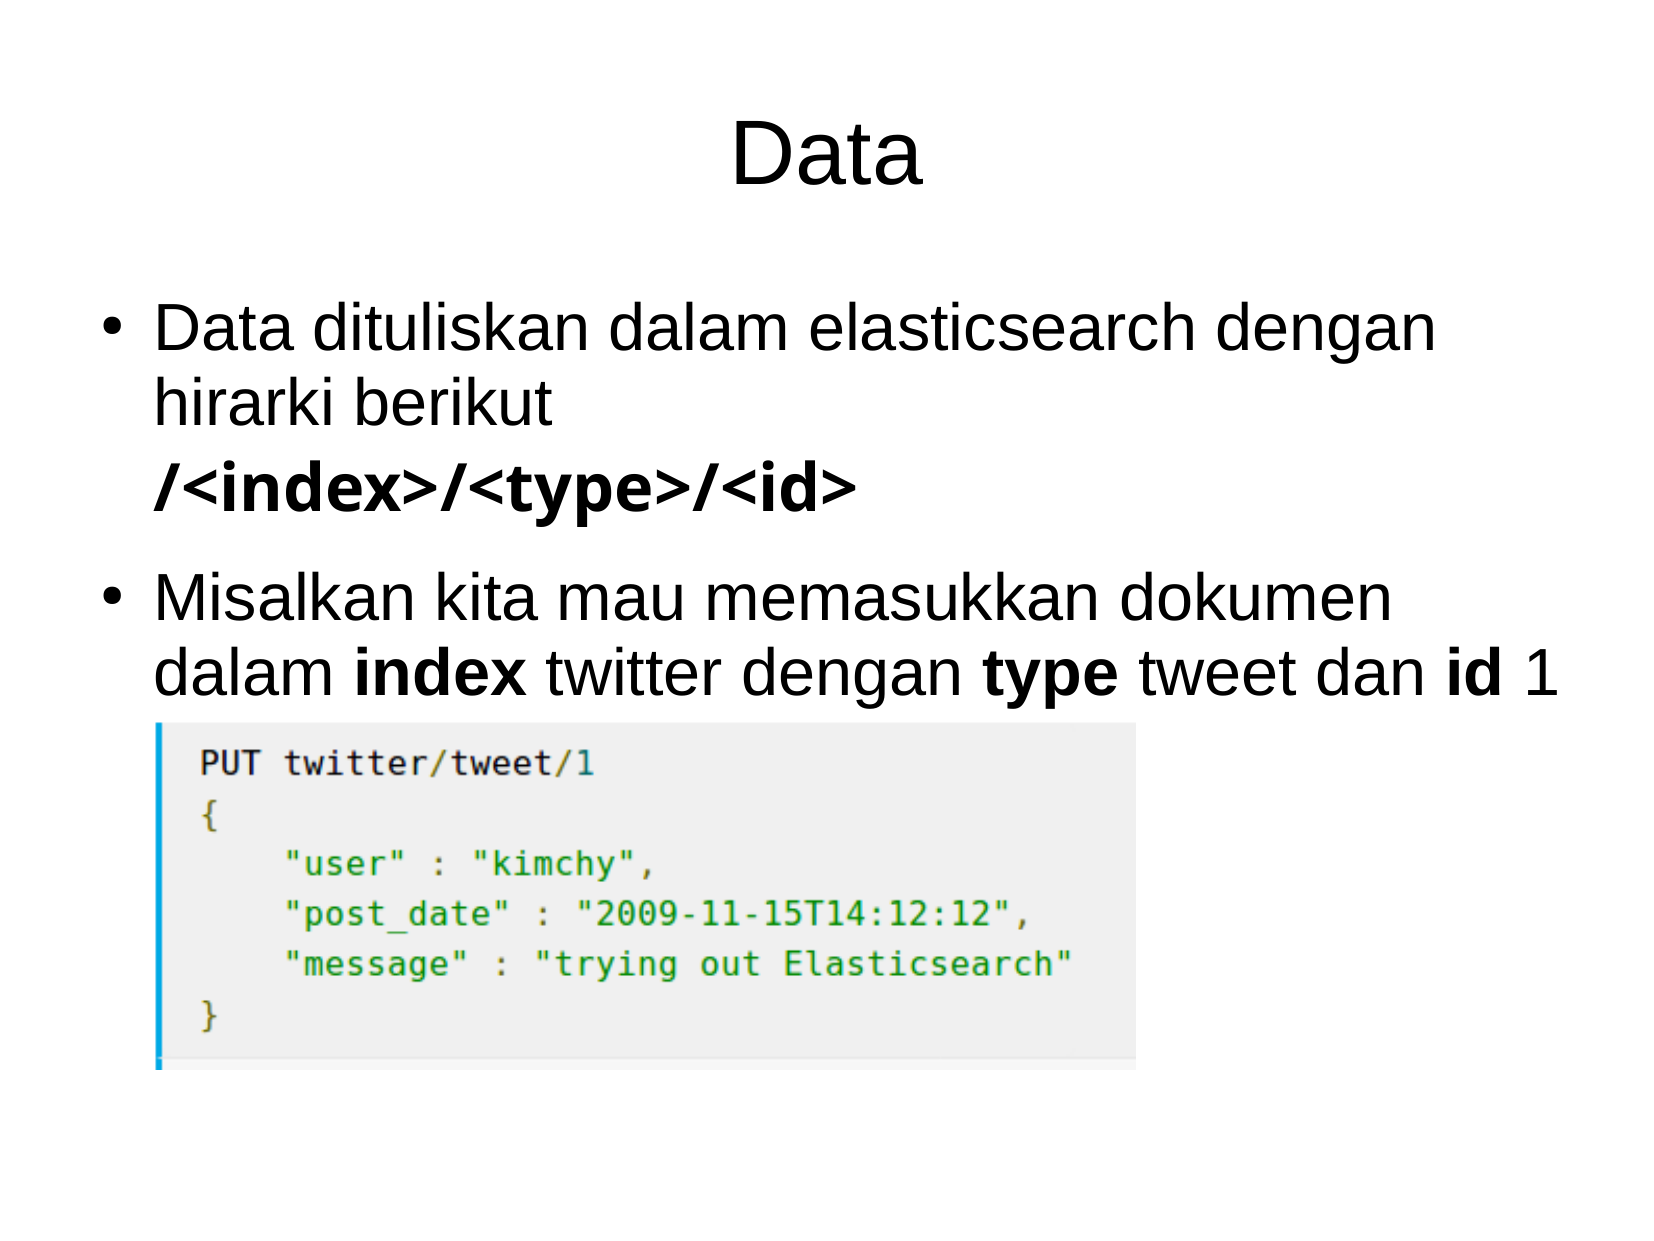

# Data
Data dituliskan dalam elasticsearch dengan hirarki berikut
/<index>/<type>/<id>
Misalkan kita mau memasukkan dokumen dalam index twitter dengan type tweet dan id 1